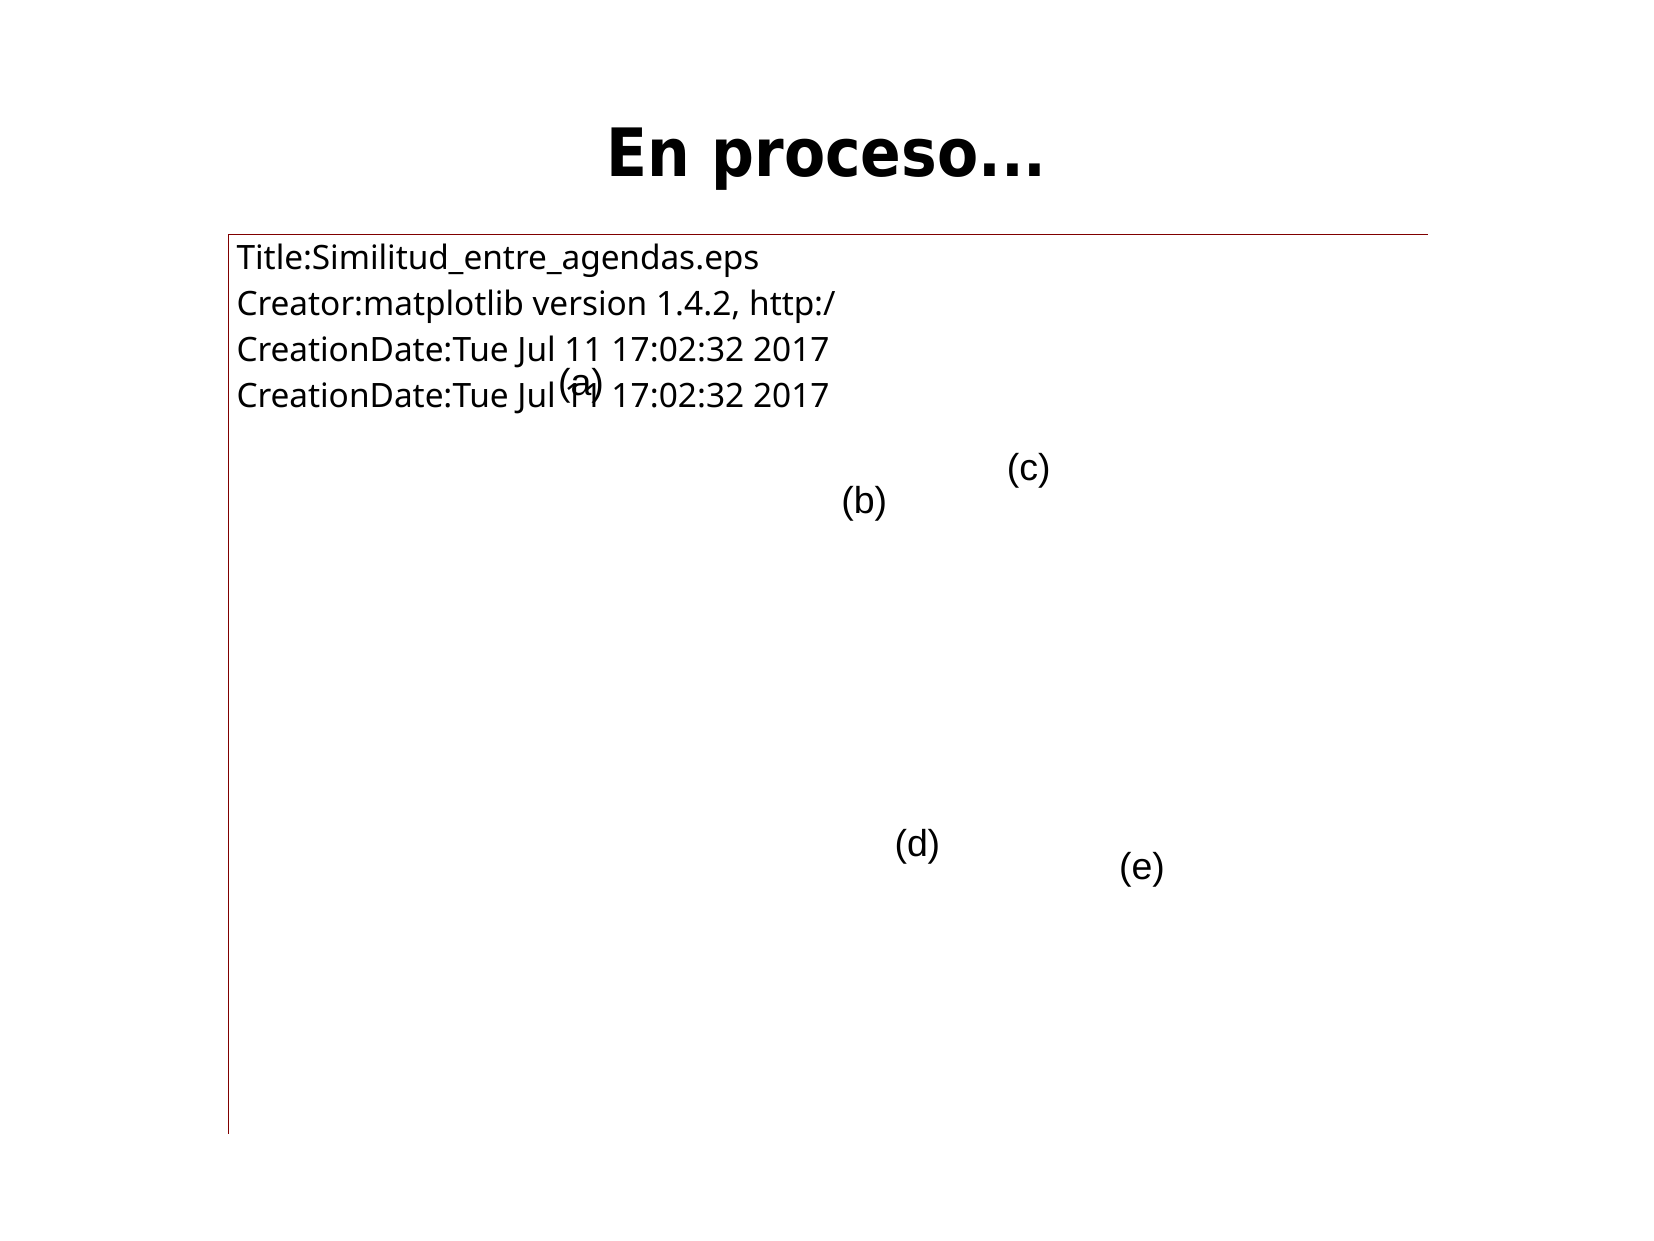

# En proceso...
(a)
(c)
(b)
(d)
(e)